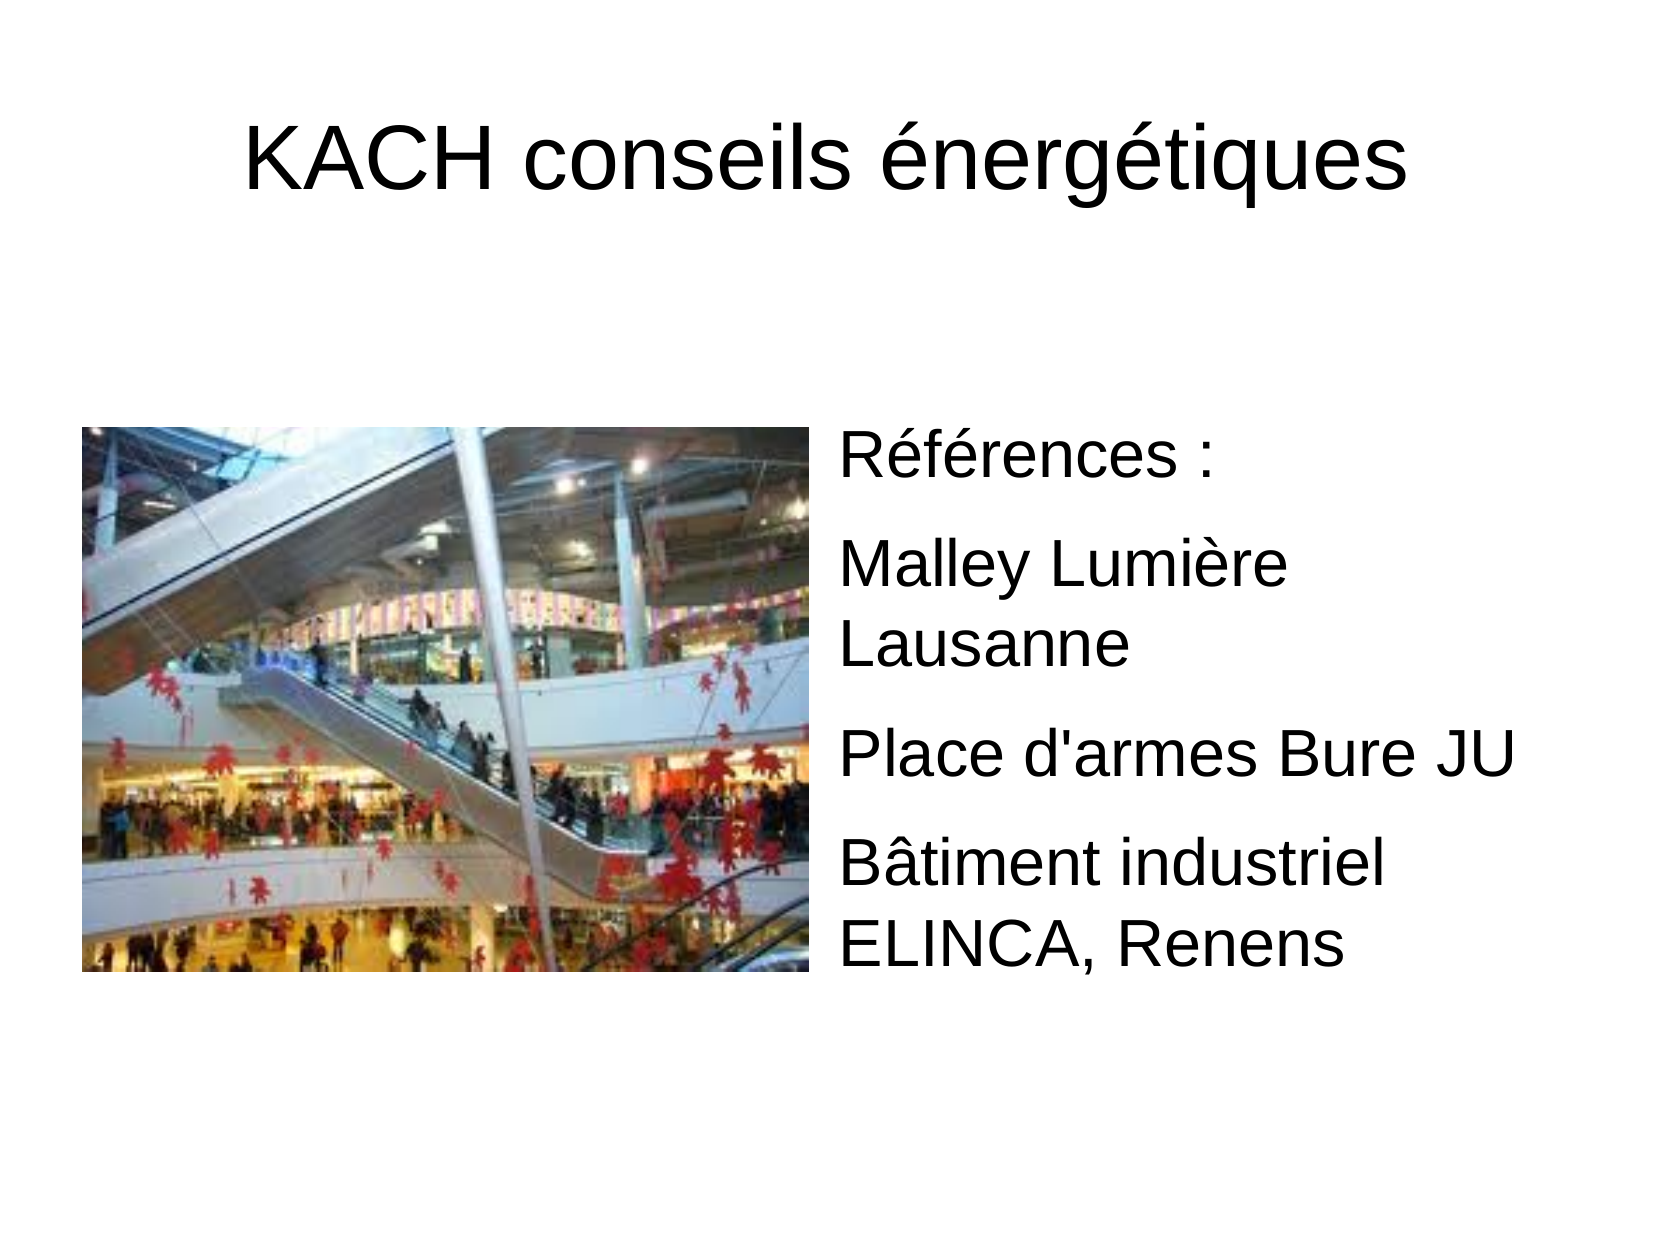

# KACH conseils énergétiques
Références :
Malley Lumière Lausanne
Place d'armes Bure JU
Bâtiment industriel ELINCA, Renens